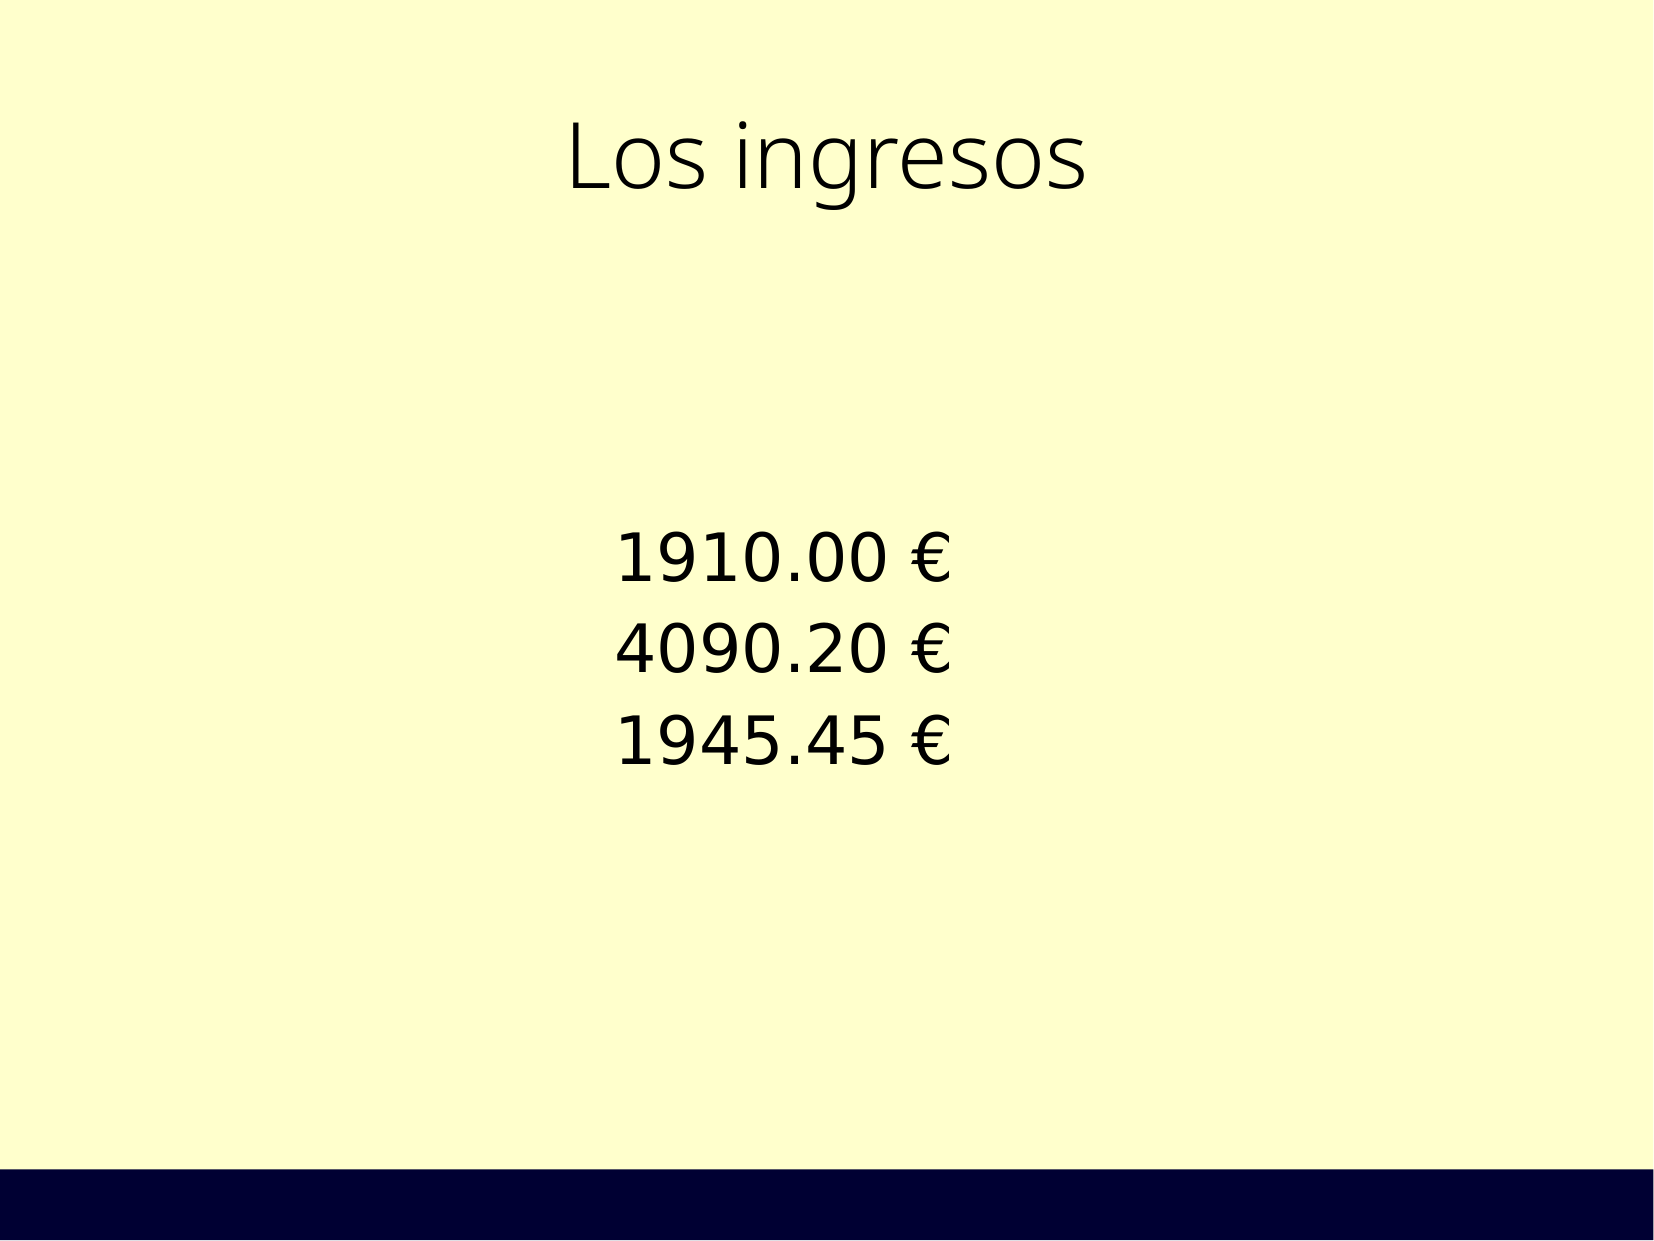

# Los ingresos
1910.00 €
4090.20 €
1945.45 €